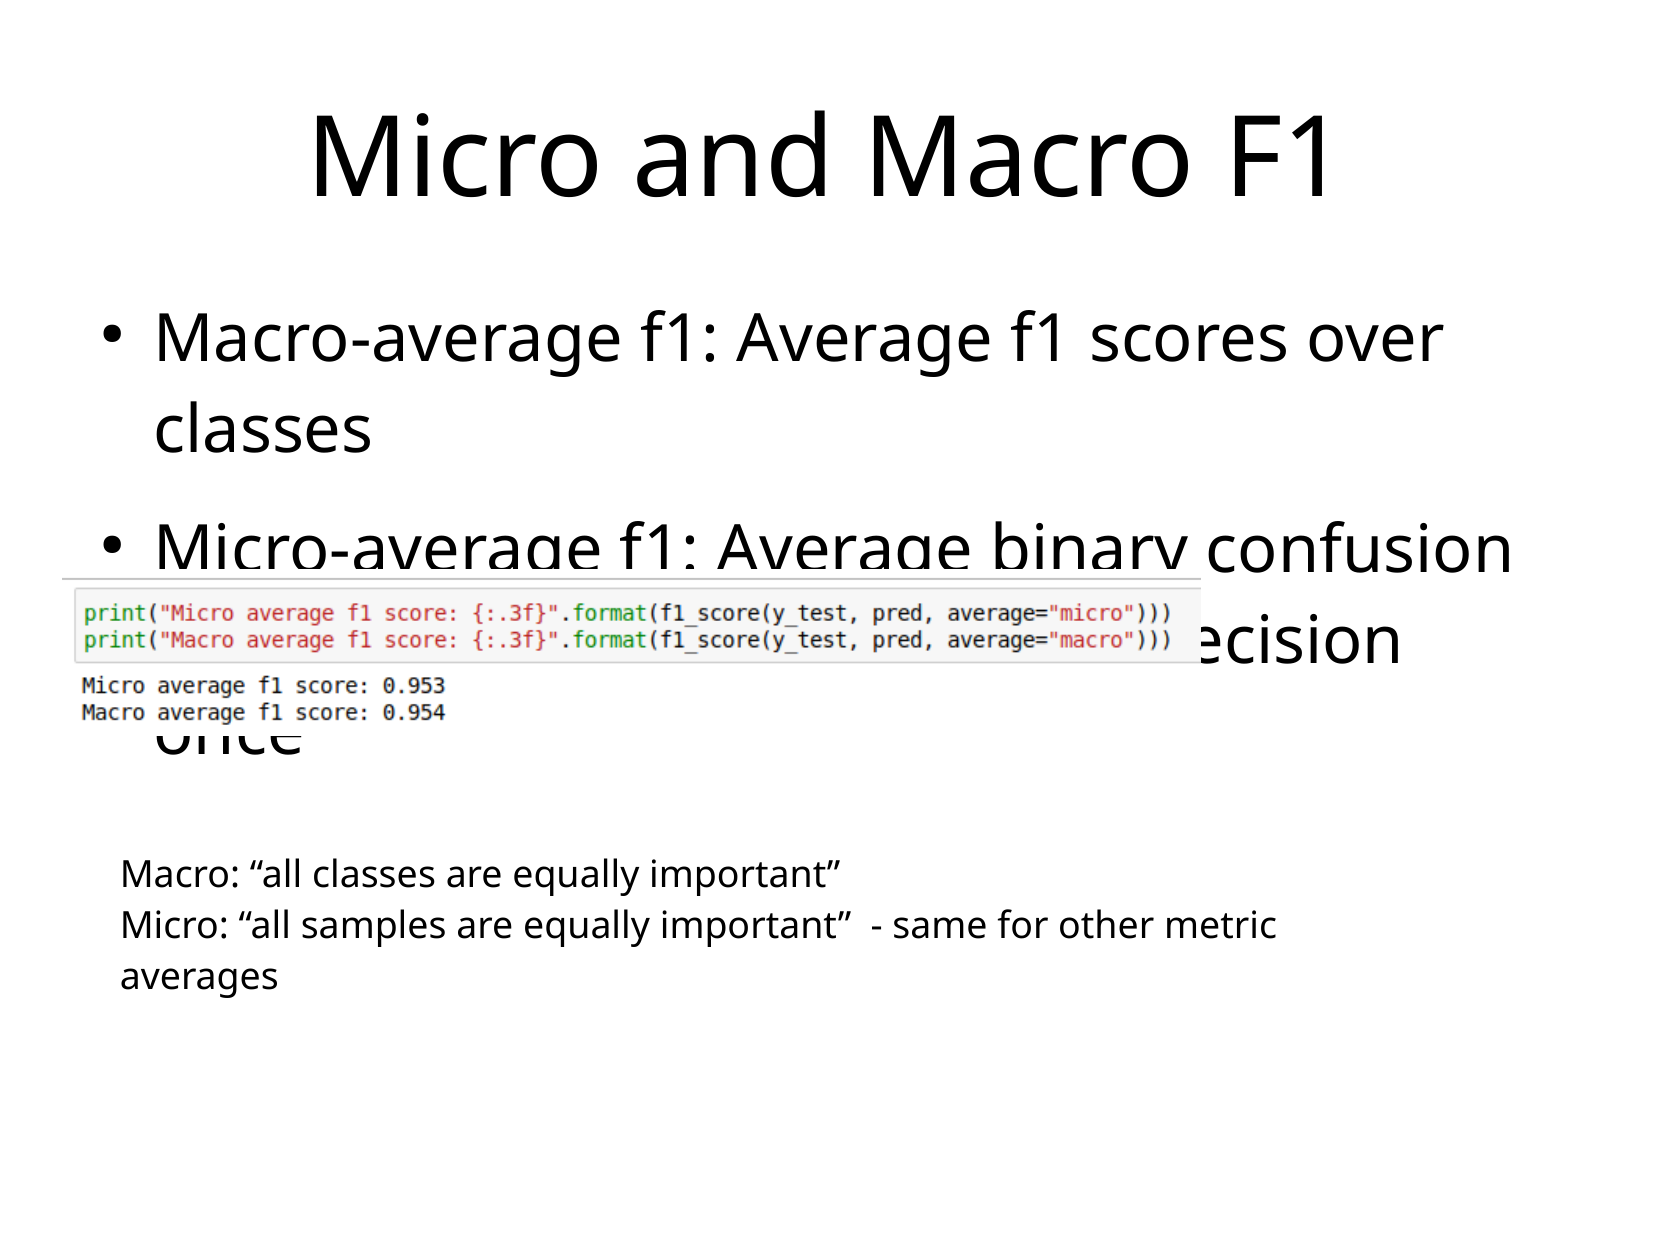

# Micro and Macro F1
Macro-average f1: Average f1 scores over classes
Micro-average f1: Average binary confusion matrices, then compute recall, precision once
Macro: “all classes are equally important”
Micro: “all samples are equally important” - same for other metric averages